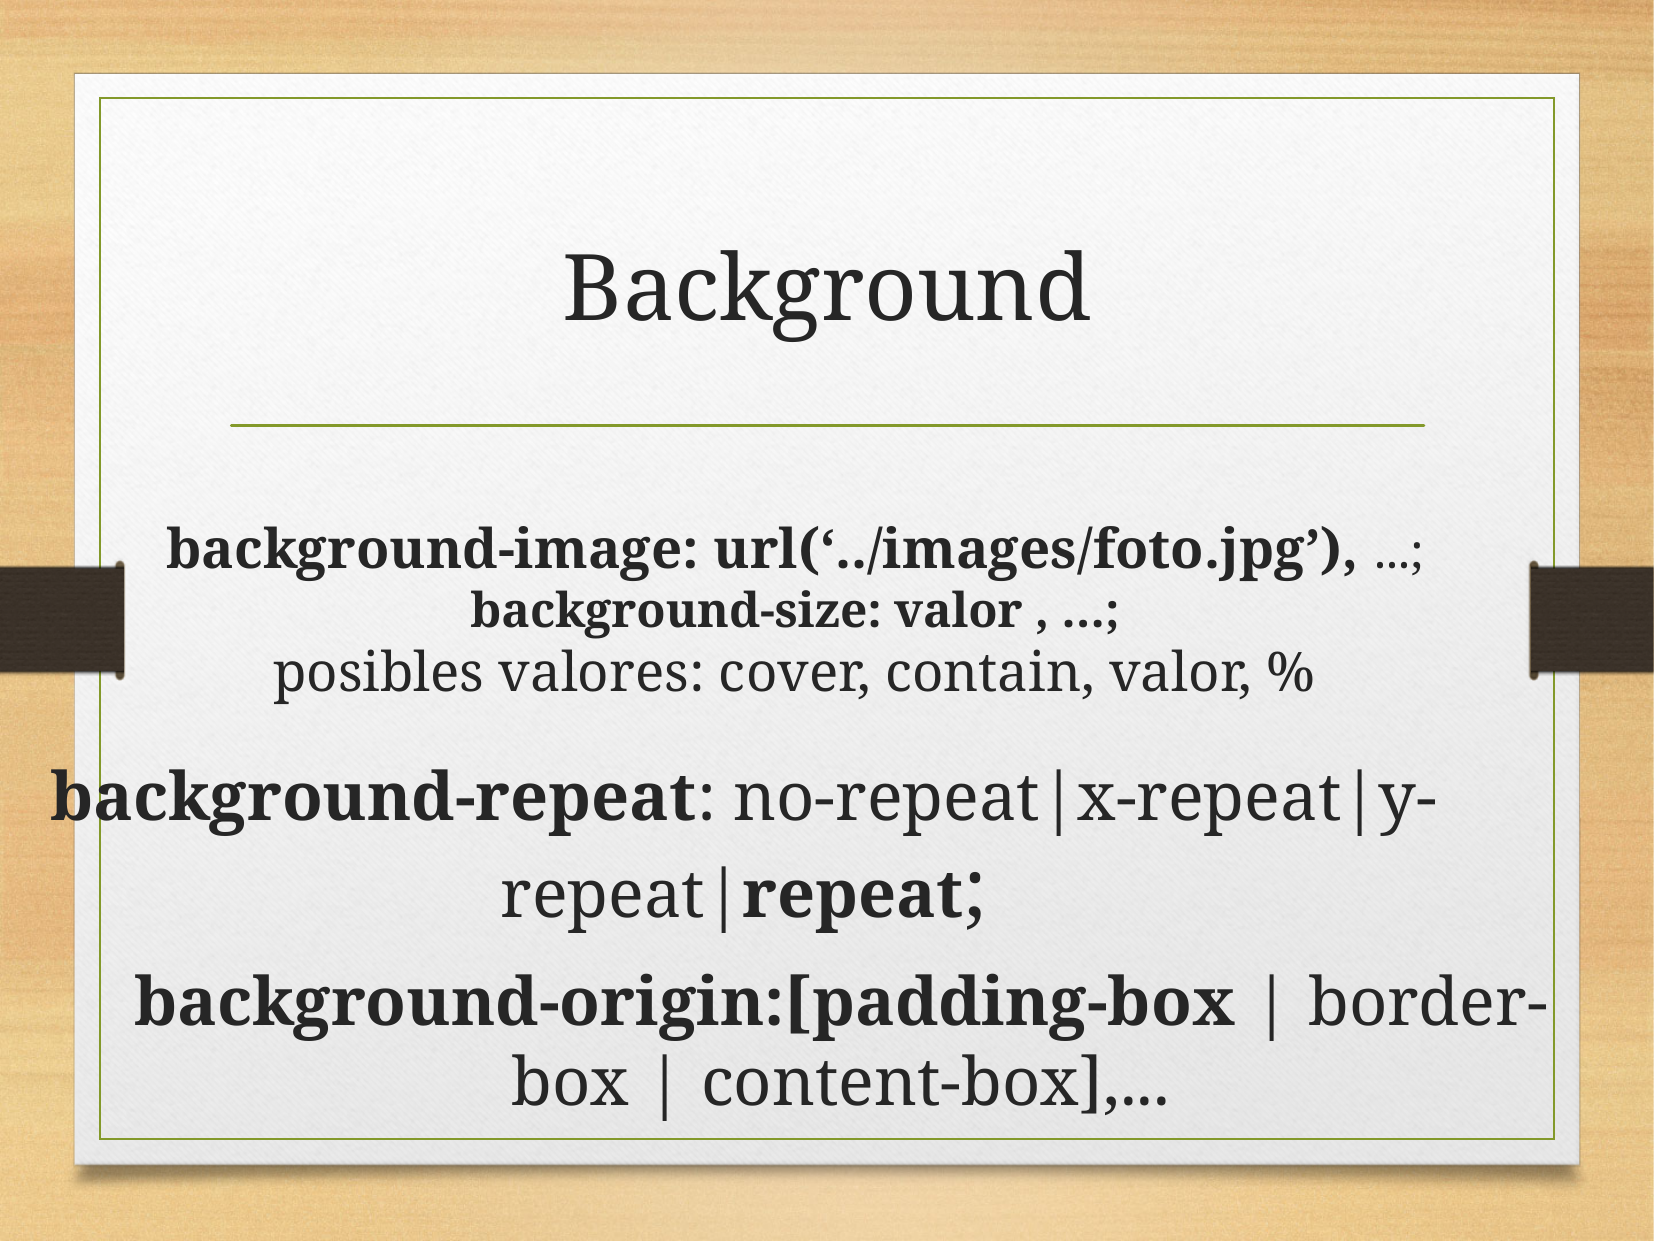

# Background
background-image: url(‘../images/foto.jpg’), ...;
background-size: valor , …;
posibles valores: cover, contain, valor, %
background-repeat: no-repeat|x-repeat|y-repeat|repeat;
background-origin:[padding-box | border-box | content-box],...